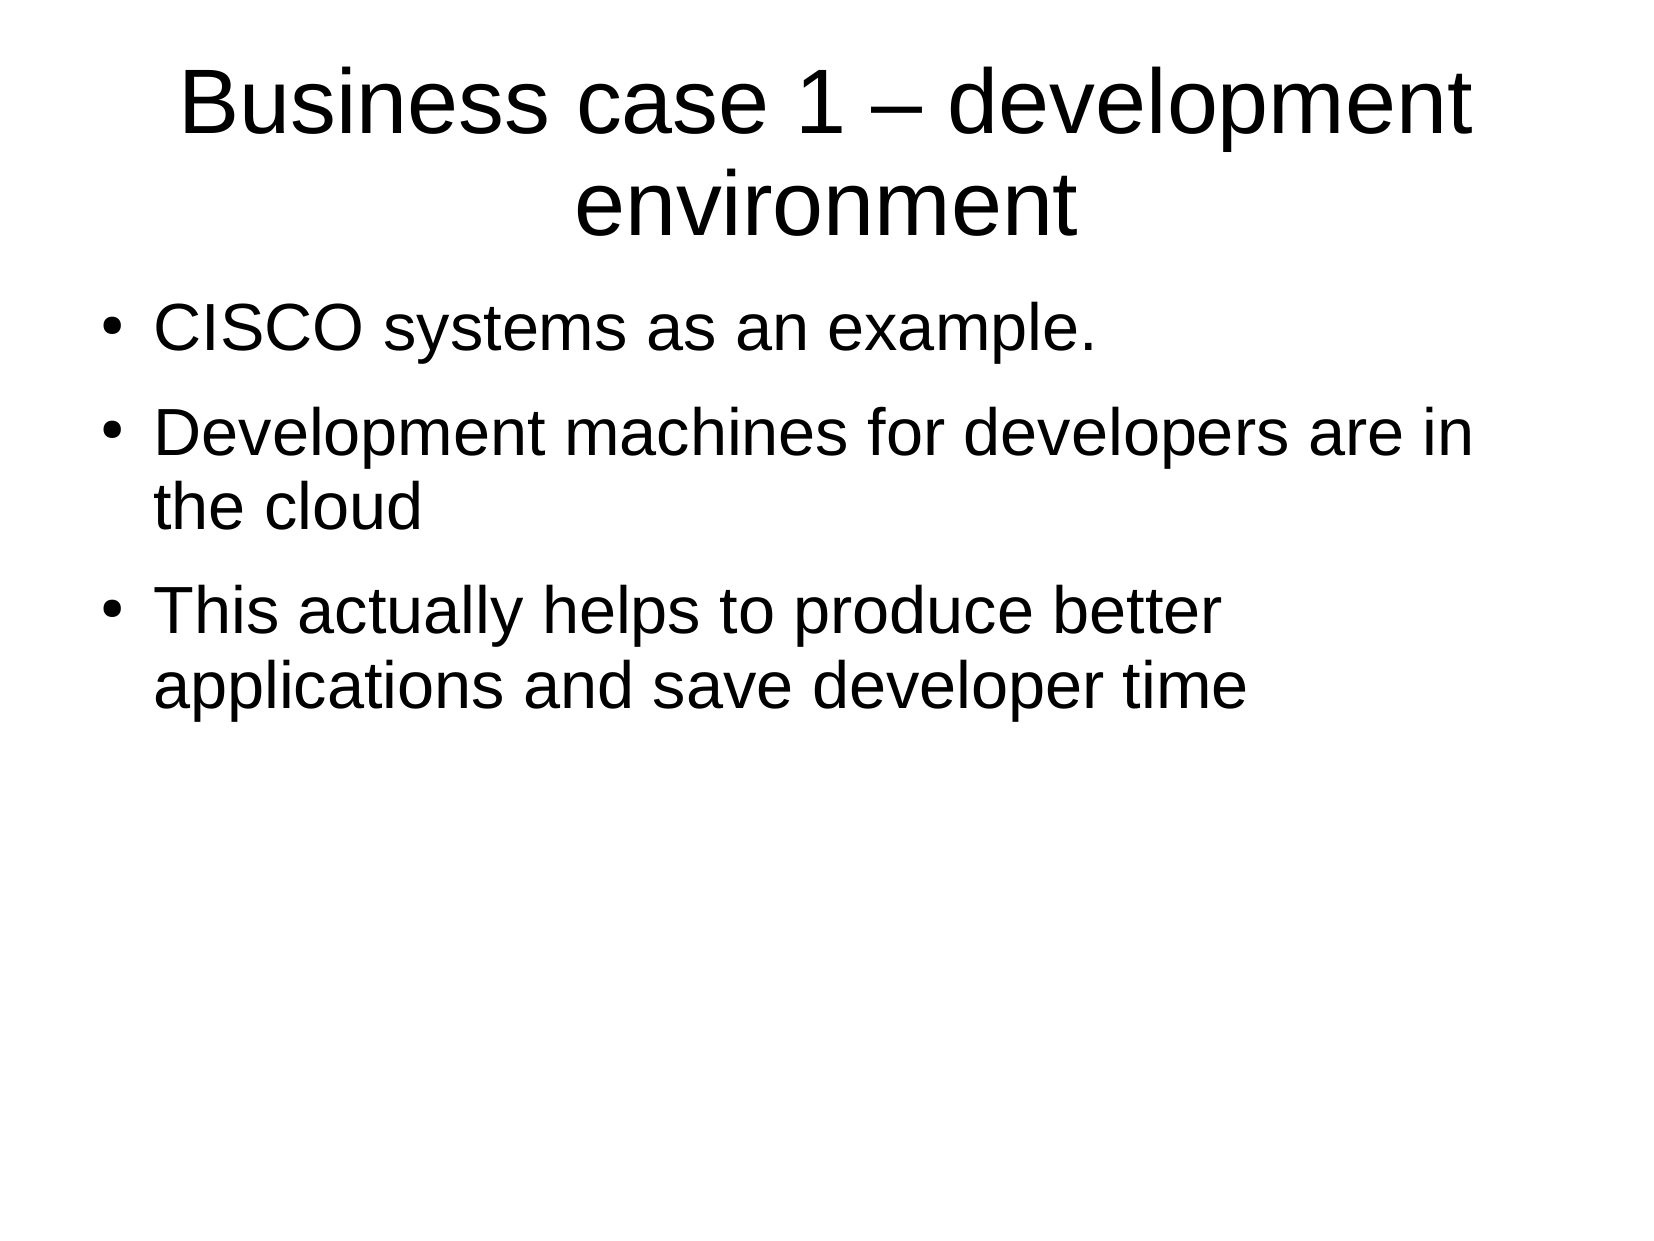

# Business case 1 – development environment
CISCO systems as an example.
Development machines for developers are in the cloud
This actually helps to produce better applications and save developer time